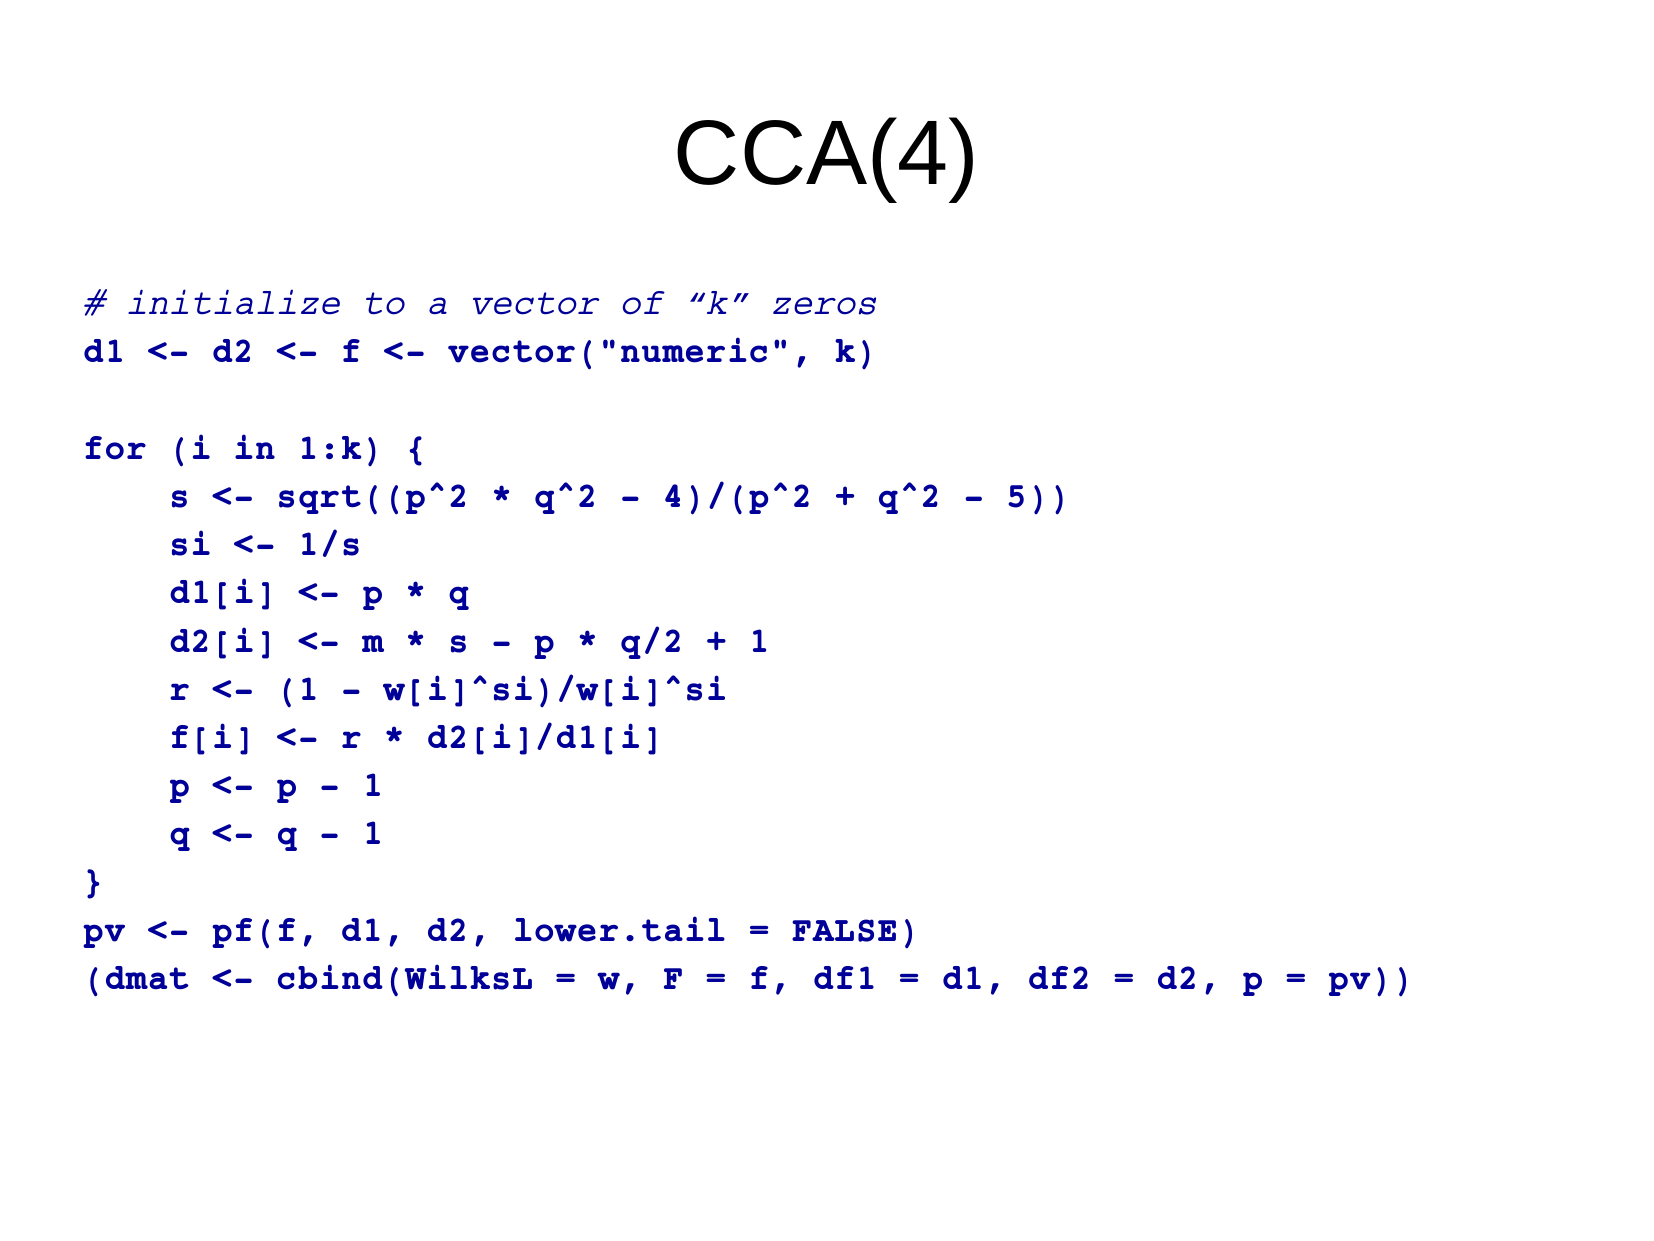

# CCA(4)
# initialize to a vector of “k” zeros
d1 <- d2 <- f <- vector("numeric", k)
for (i in 1:k) {
 s <- sqrt((p^2 * q^2 - 4)/(p^2 + q^2 - 5))
 si <- 1/s
 d1[i] <- p * q
 d2[i] <- m * s - p * q/2 + 1
 r <- (1 - w[i]^si)/w[i]^si
 f[i] <- r * d2[i]/d1[i]
 p <- p - 1
 q <- q - 1
}
pv <- pf(f, d1, d2, lower.tail = FALSE)
(dmat <- cbind(WilksL = w, F = f, df1 = d1, df2 = d2, p = pv))